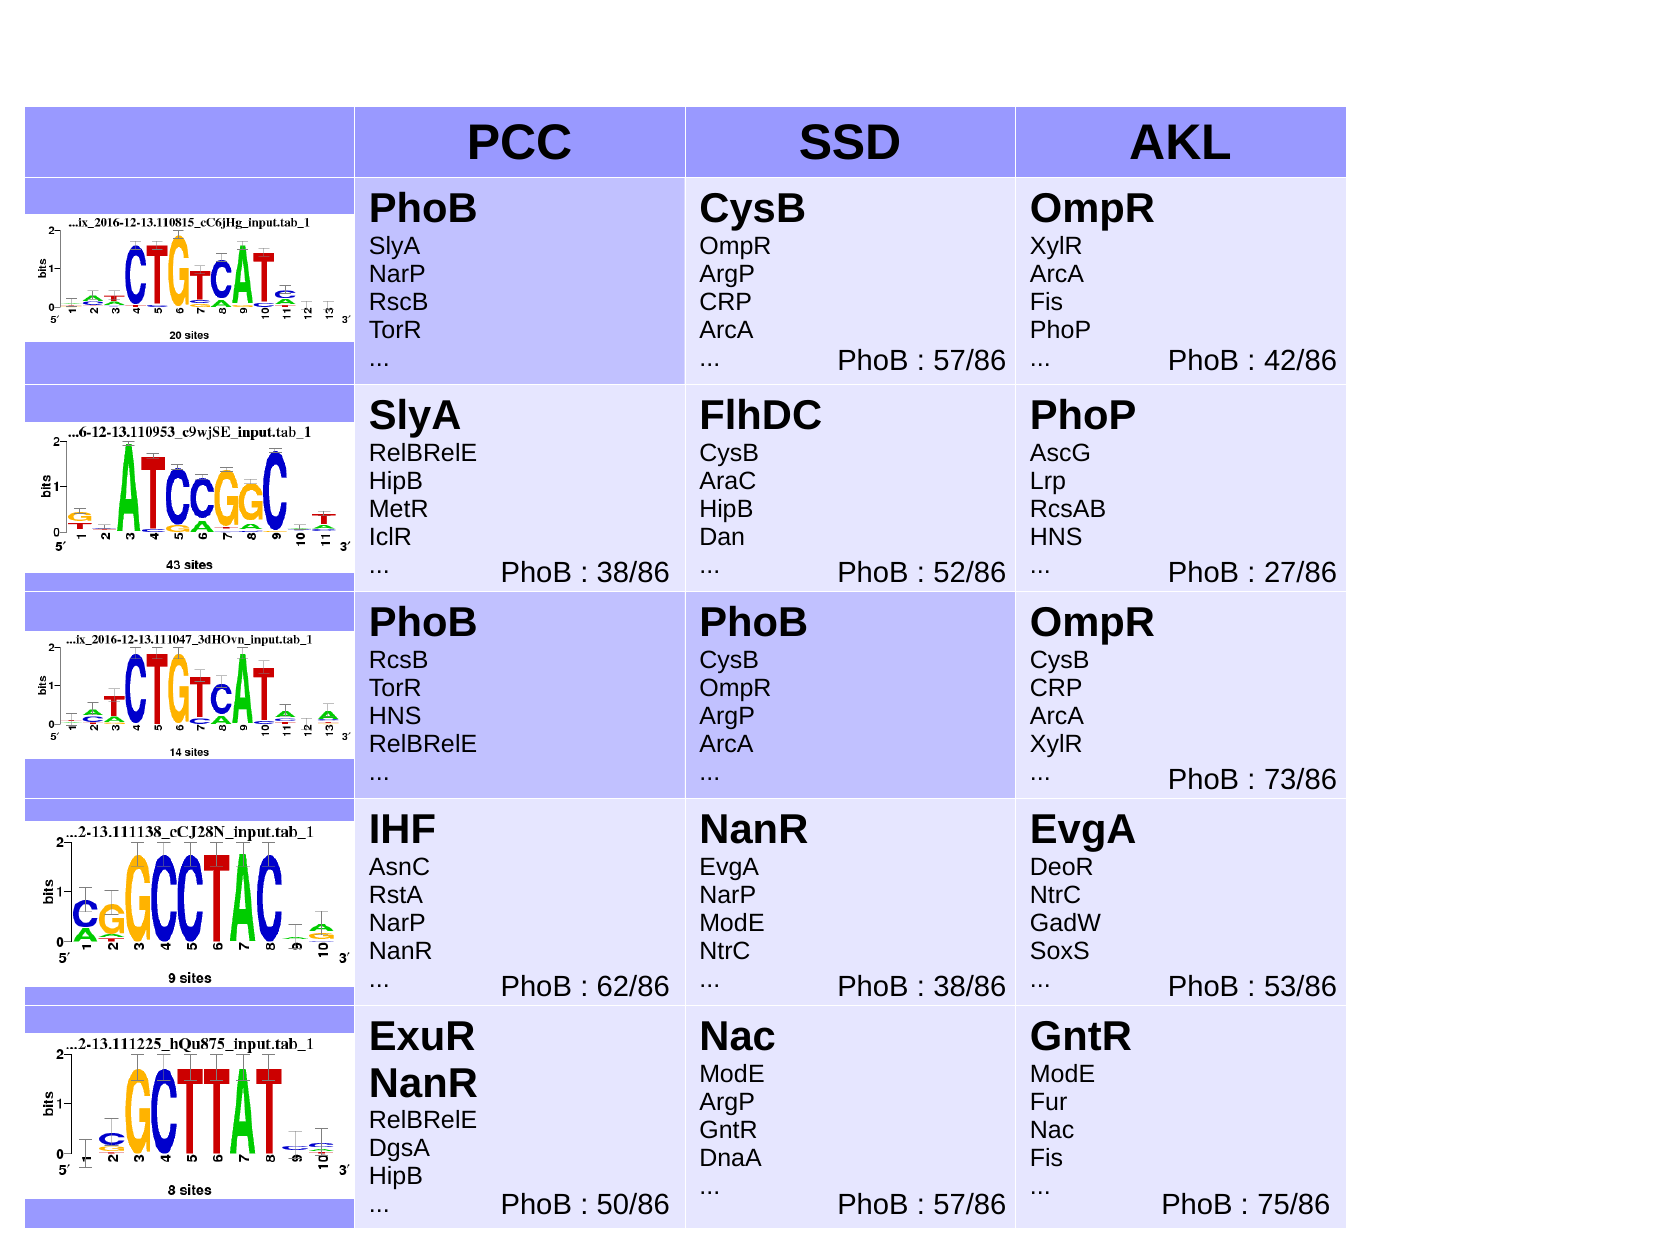

| | PCC | SSD | AKL |
| --- | --- | --- | --- |
| | PhoB SlyA NarP RscB TorR ... | CysB OmpR ArgP CRP ArcA ... | OmpR XylR ArcA Fis PhoP ... |
| | SlyA RelBRelE HipB MetR IclR ... | FlhDC CysB AraC HipB Dan ... | PhoP AscG Lrp RcsAB HNS ... |
| | PhoB RcsB TorR HNS RelBRelE ... | PhoB CysB OmpR ArgP ArcA ... | OmpR CysB CRP ArcA XylR ... |
| | IHF AsnC RstA NarP NanR ... | NanR EvgA NarP ModE NtrC ... | EvgA DeoR NtrC GadW SoxS ... |
| | ExuR NanR RelBRelE DgsA HipB ... | Nac ModE ArgP GntR DnaA ... | GntR ModE Fur Nac Fis ... |
PhoB : 57/86
PhoB : 42/86
PhoB : 38/86
PhoB : 52/86
PhoB : 27/86
PhoB : 73/86
PhoB : 62/86
PhoB : 38/86
PhoB : 53/86
PhoB : 75/86
PhoB : 50/86
PhoB : 57/86